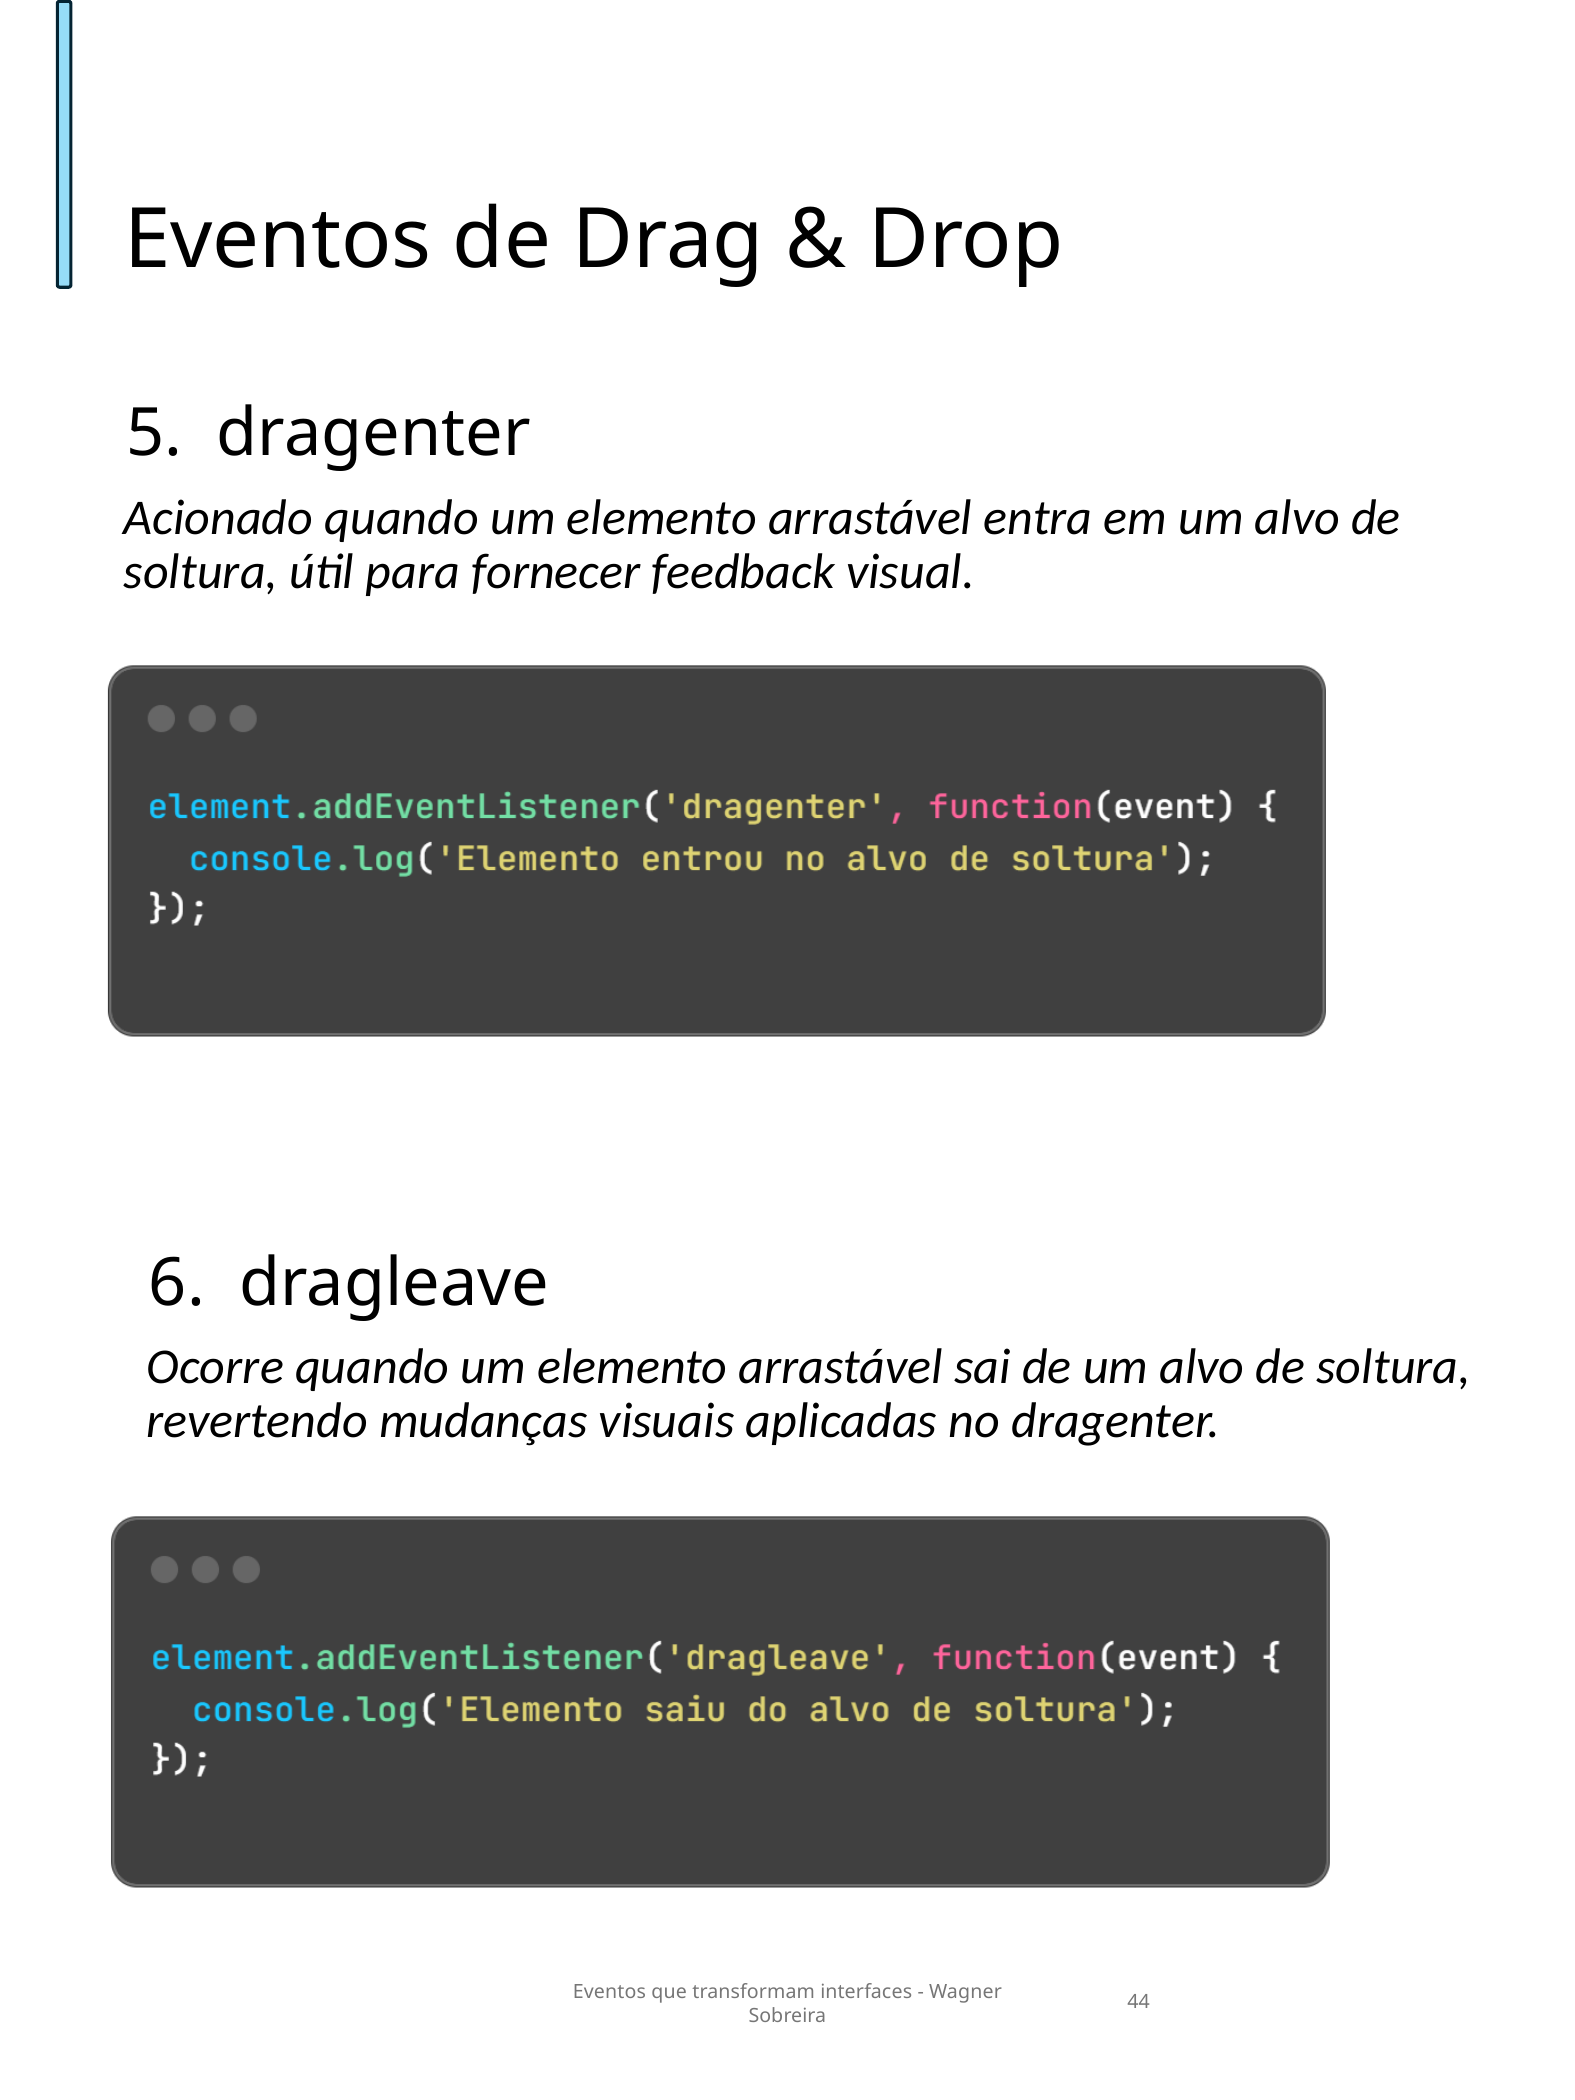

Eventos de Drag & Drop
5.  dragenter
Acionado quando um elemento arrastável entra em um alvo de soltura, útil para fornecer feedback visual.
6.  dragleave
Ocorre quando um elemento arrastável sai de um alvo de soltura, revertendo mudanças visuais aplicadas no dragenter.
Eventos que transformam interfaces - Wagner Sobreira